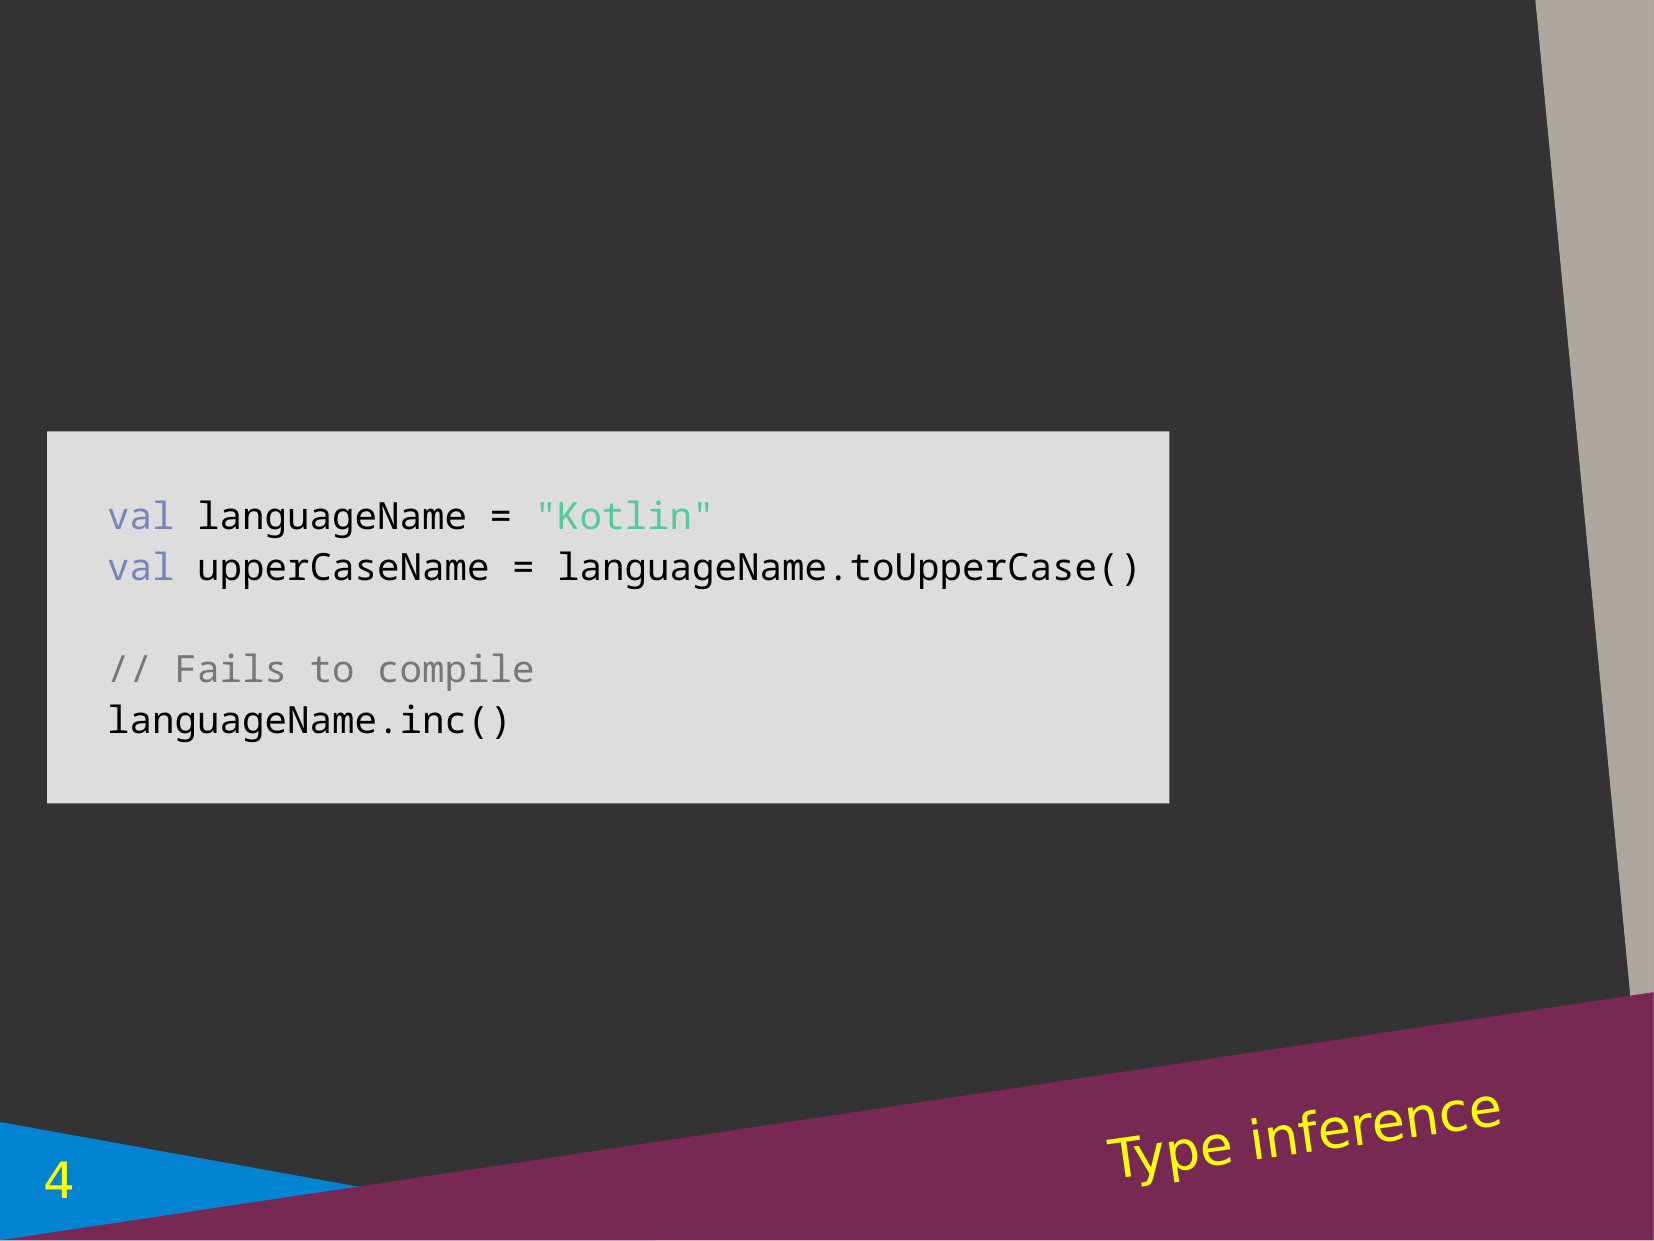

val languageName = "Kotlin"
 val upperCaseName = languageName.toUpperCase()
 // Fails to compile
 languageName.inc()
# Type inference
4